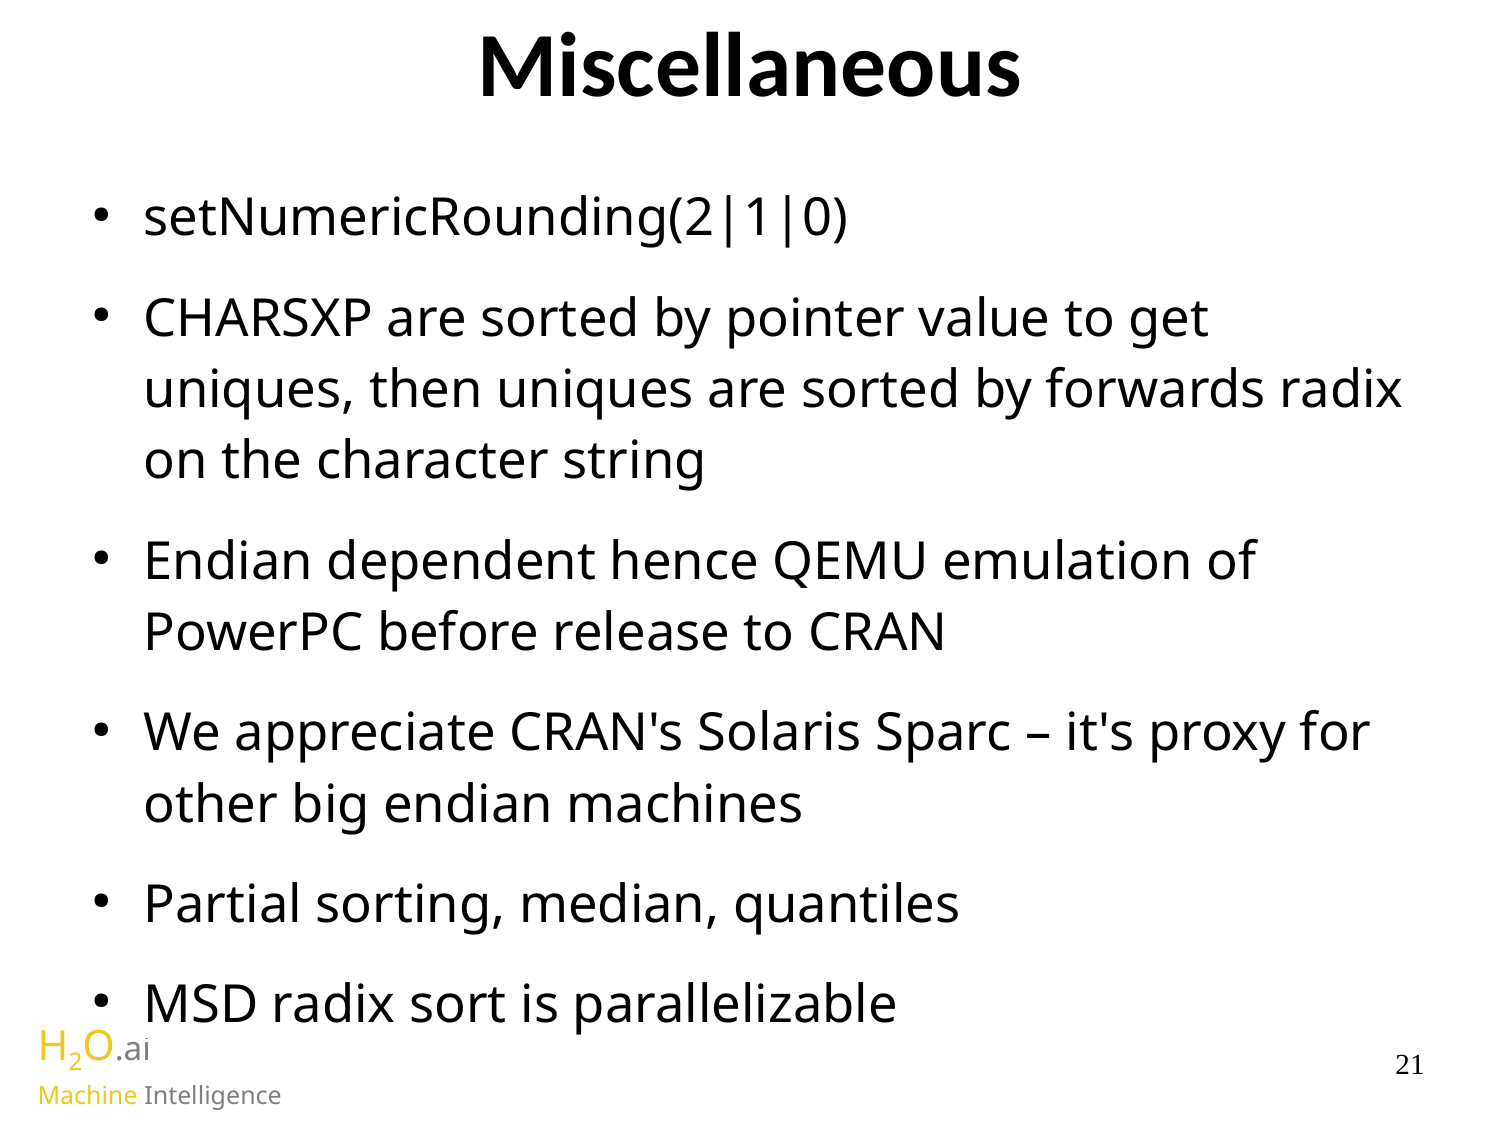

# Miscellaneous
setNumericRounding(2|1|0)
CHARSXP are sorted by pointer value to get uniques, then uniques are sorted by forwards radix on the character string
Endian dependent hence QEMU emulation of PowerPC before release to CRAN
We appreciate CRAN's Solaris Sparc – it's proxy for other big endian machines
Partial sorting, median, quantiles
MSD radix sort is parallelizable
21